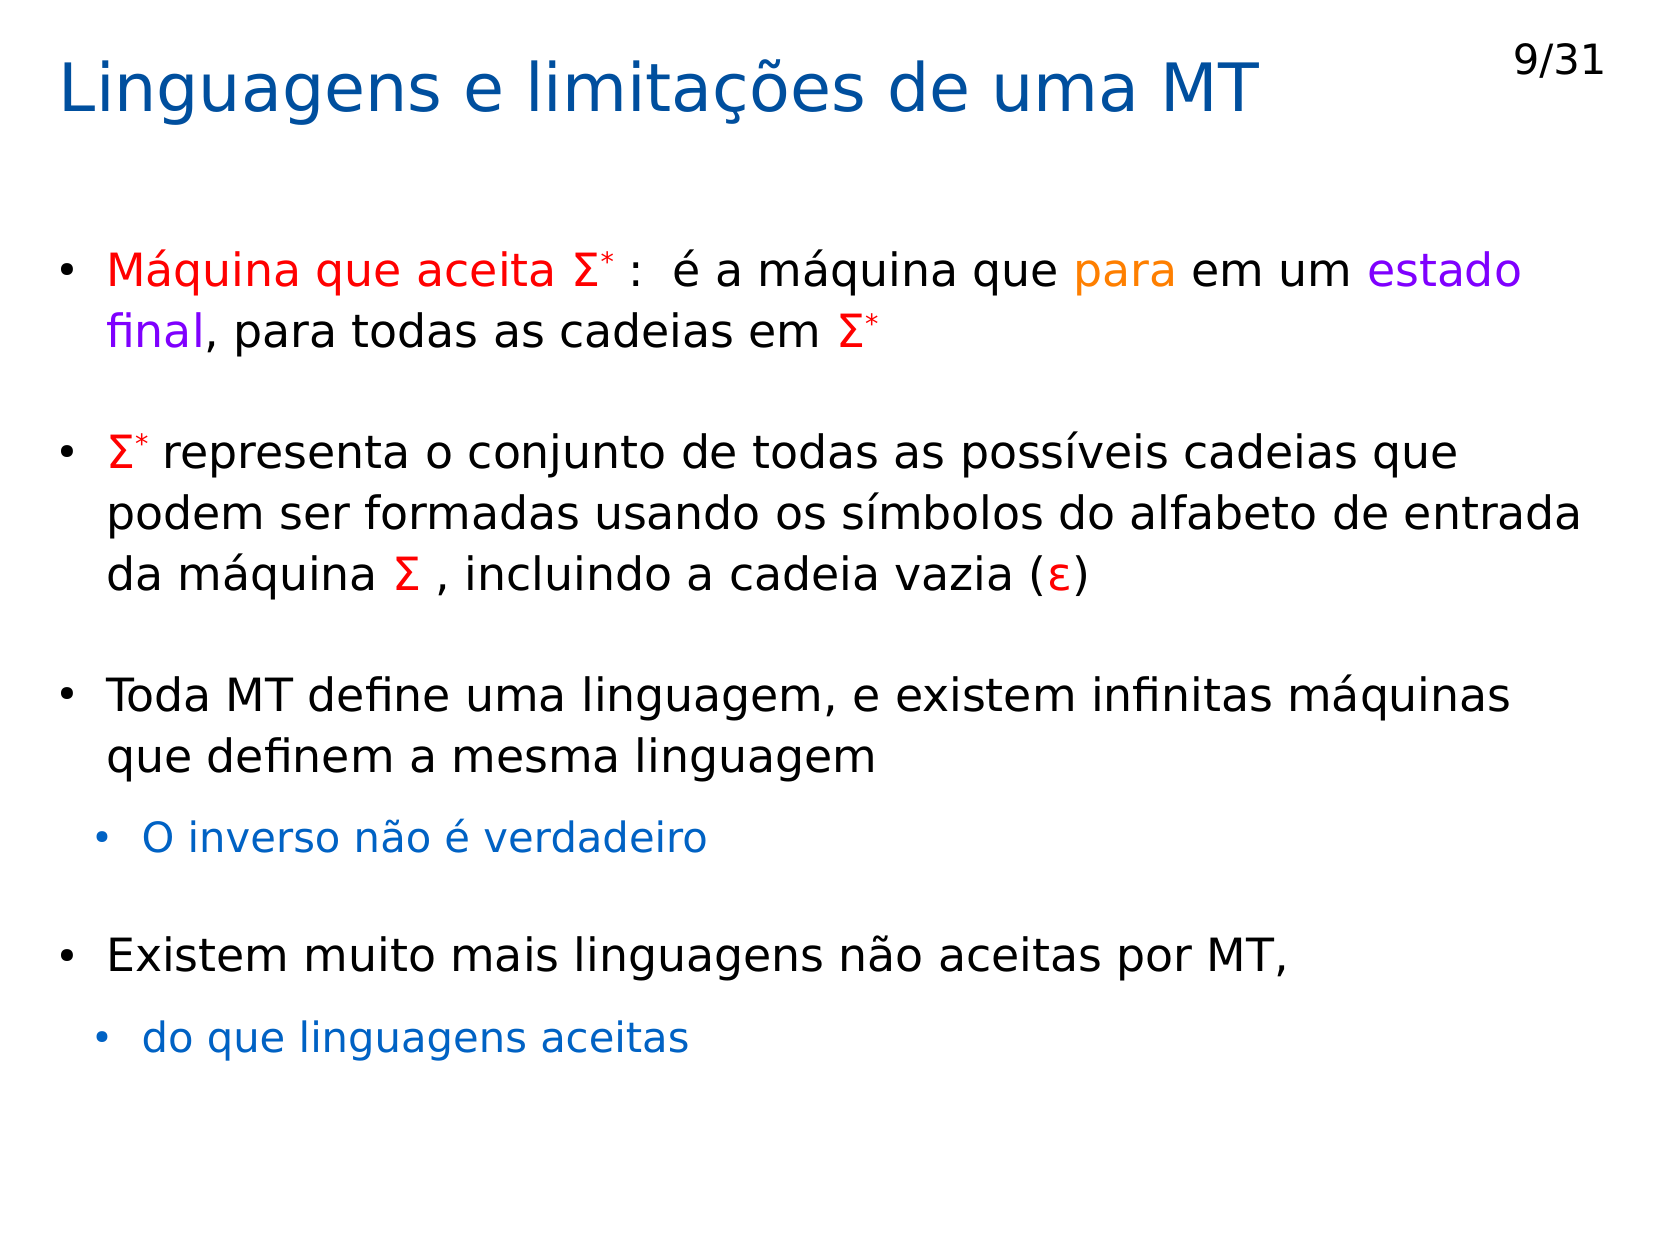

# Linguagens e limitações de uma MT
9
Máquina que aceita Σ* : é a máquina que para em um estado final, para todas as cadeias em Σ*
Σ* representa o conjunto de todas as possíveis cadeias que podem ser formadas usando os símbolos do alfabeto de entrada da máquina Σ , incluindo a cadeia vazia (ε)
Toda MT define uma linguagem, e existem infinitas máquinas que definem a mesma linguagem
O inverso não é verdadeiro
Existem muito mais linguagens não aceitas por MT,
do que linguagens aceitas